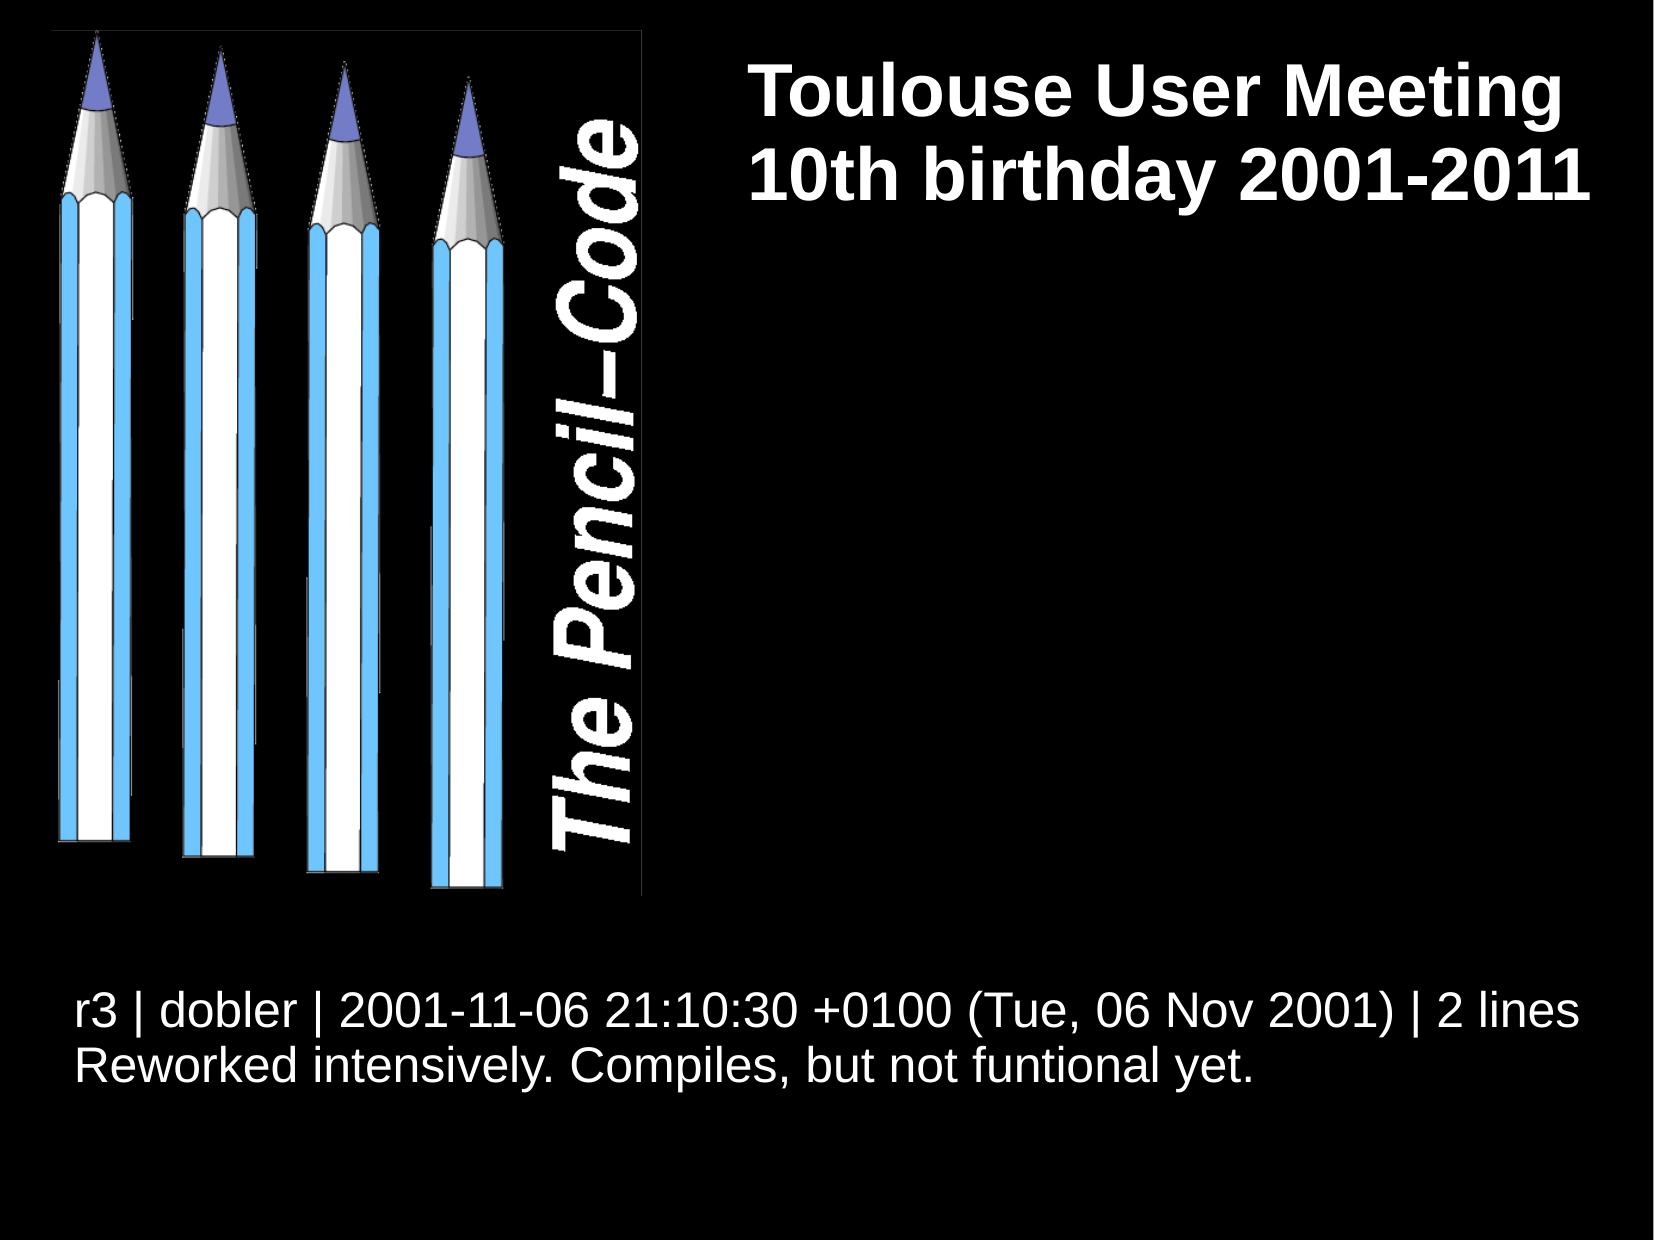

Toulouse User Meeting
10th birthday 2001-2011
r3 | dobler | 2001-11-06 21:10:30 +0100 (Tue, 06 Nov 2001) | 2 lines
Reworked intensively. Compiles, but not funtional yet.